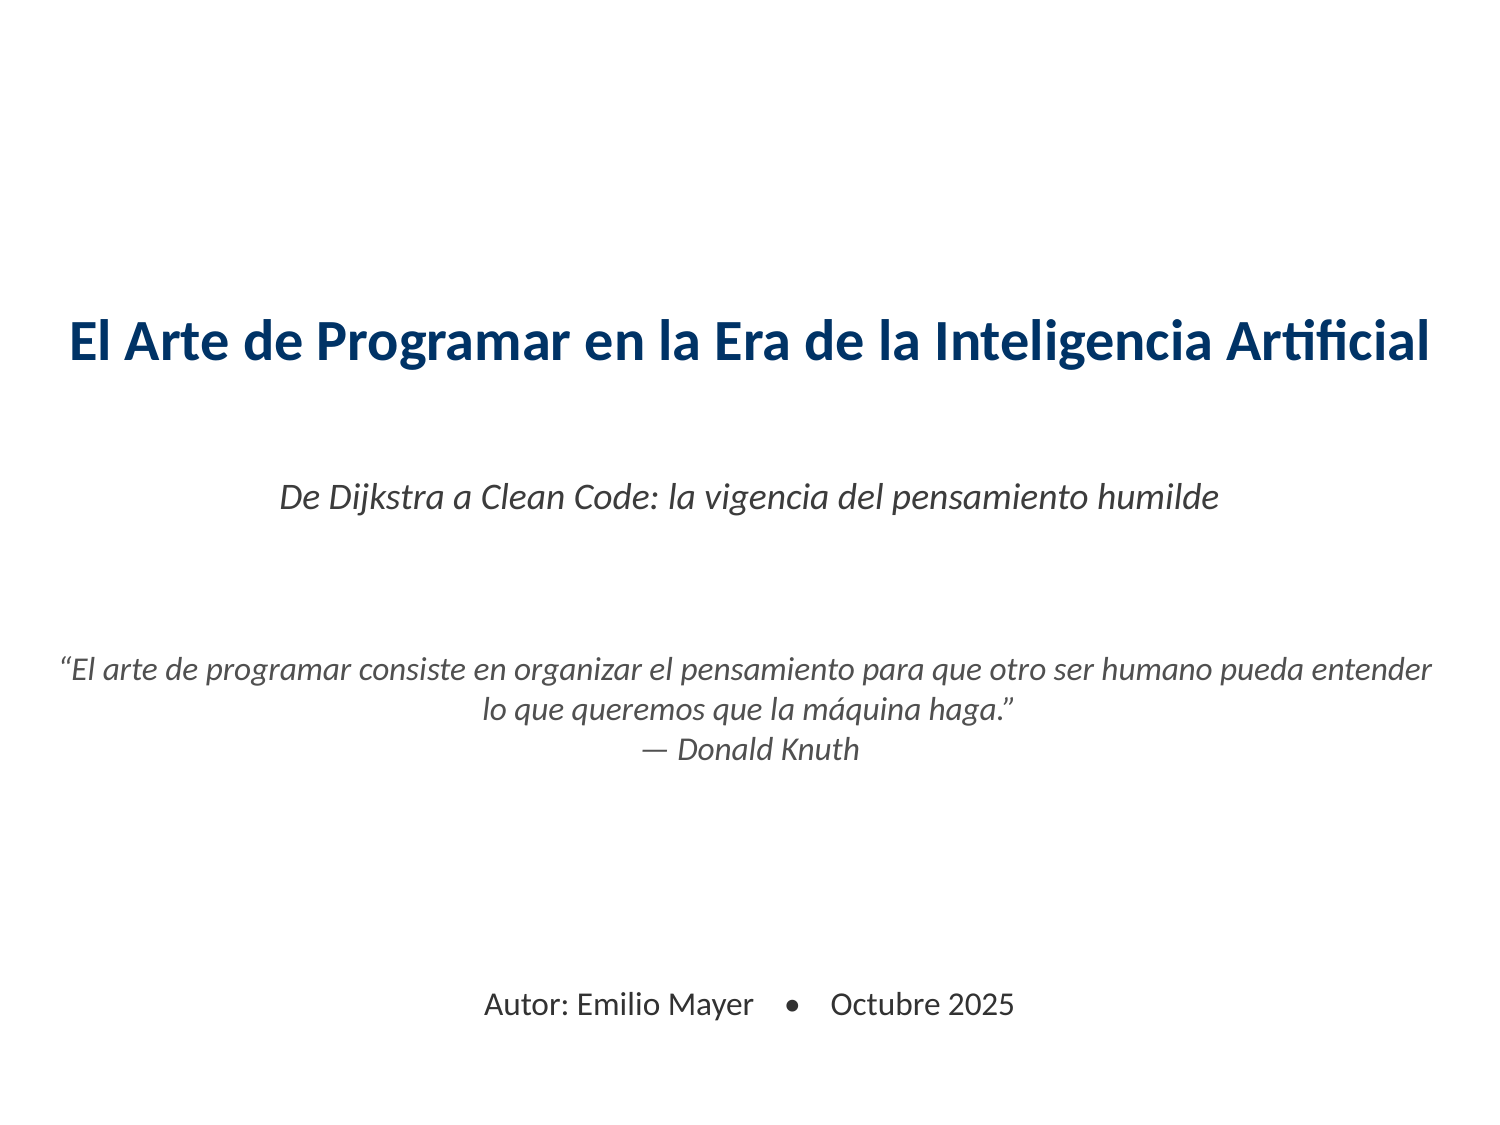

El Arte de Programar en la Era de la Inteligencia Artificial
De Dijkstra a Clean Code: la vigencia del pensamiento humilde
“El arte de programar consiste en organizar el pensamiento para que otro ser humano pueda entender
lo que queremos que la máquina haga.”
— Donald Knuth
Autor: Emilio Mayer • Octubre 2025